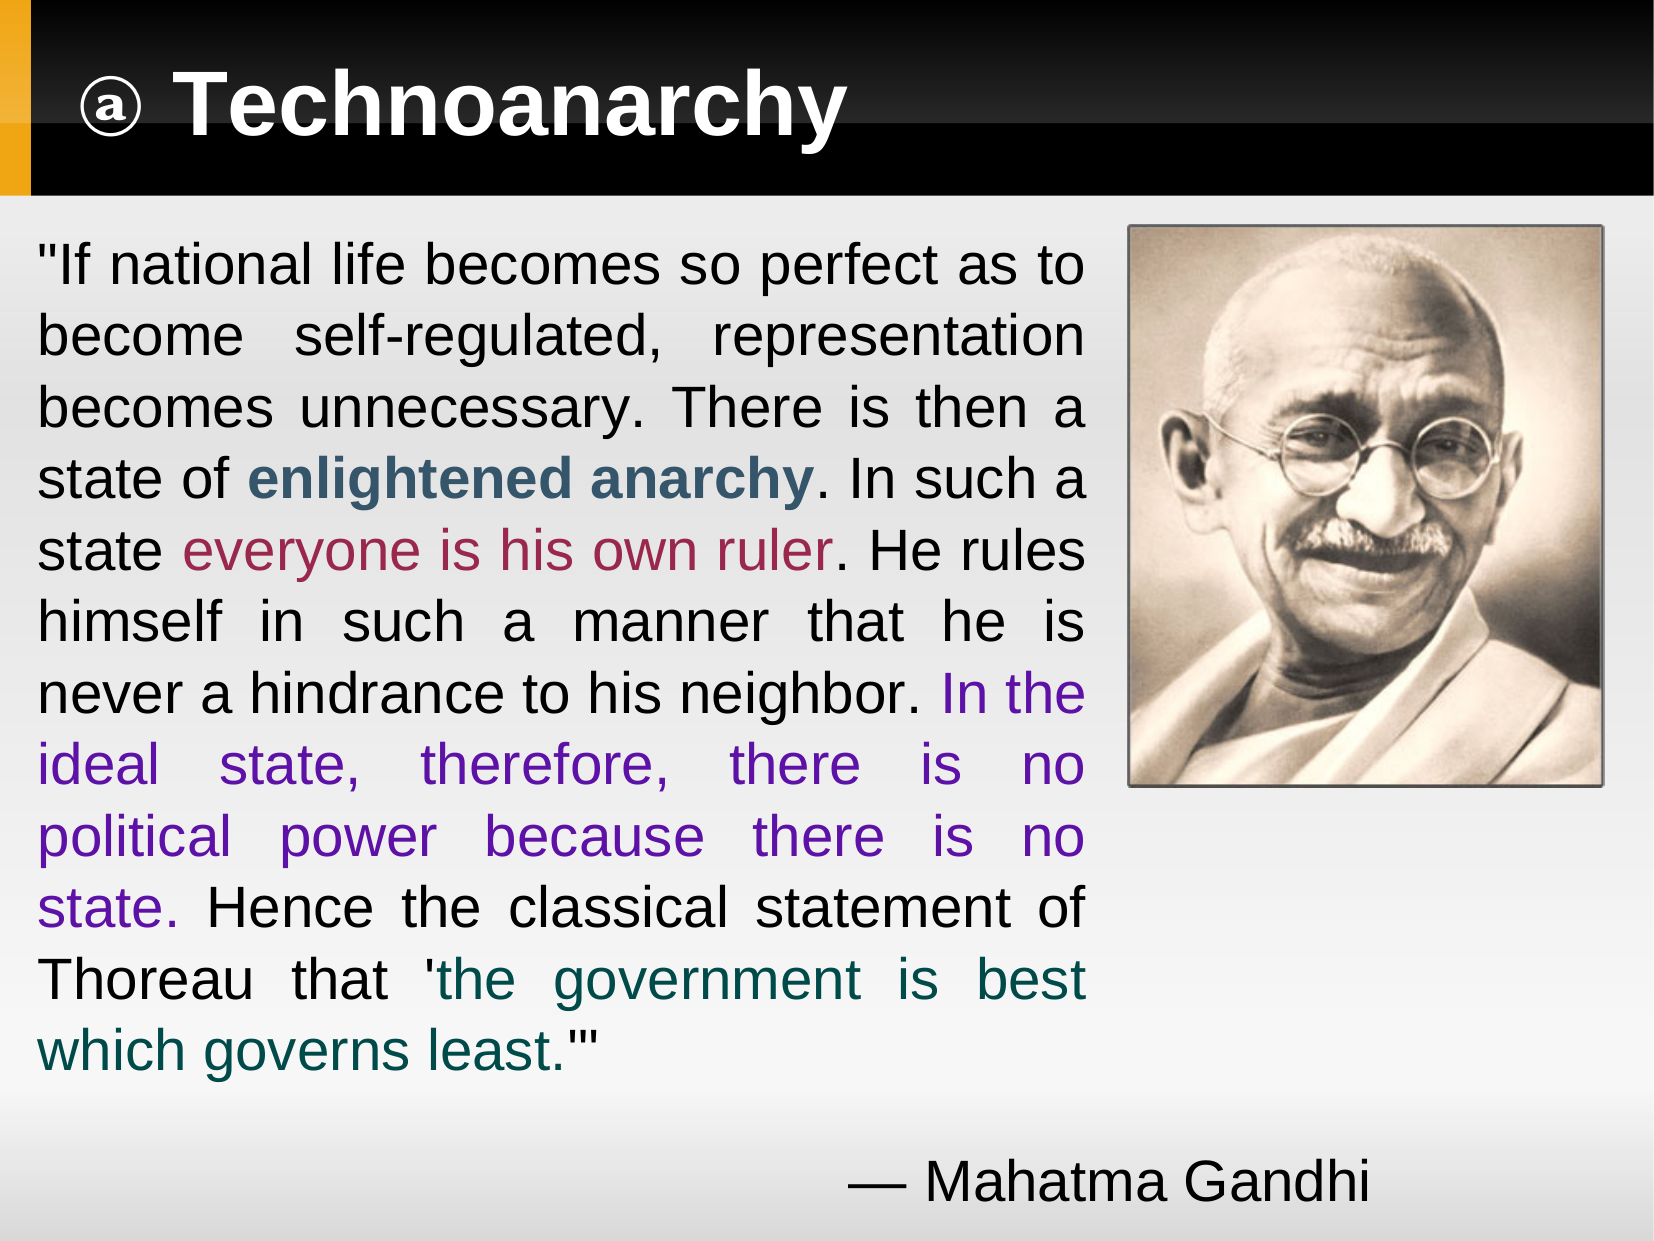

# ⓐ Technoanarchy
"If national life becomes so perfect as to become self-regulated, representation becomes unnecessary. There is then a state of enlightened anarchy. In such a state everyone is his own ruler. He rules himself in such a manner that he is never a hindrance to his neighbor. In the ideal state, therefore, there is no political power because there is no state. Hence the classical statement of Thoreau that 'the government is best which governs least.'"
 — Mahatma Gandhi